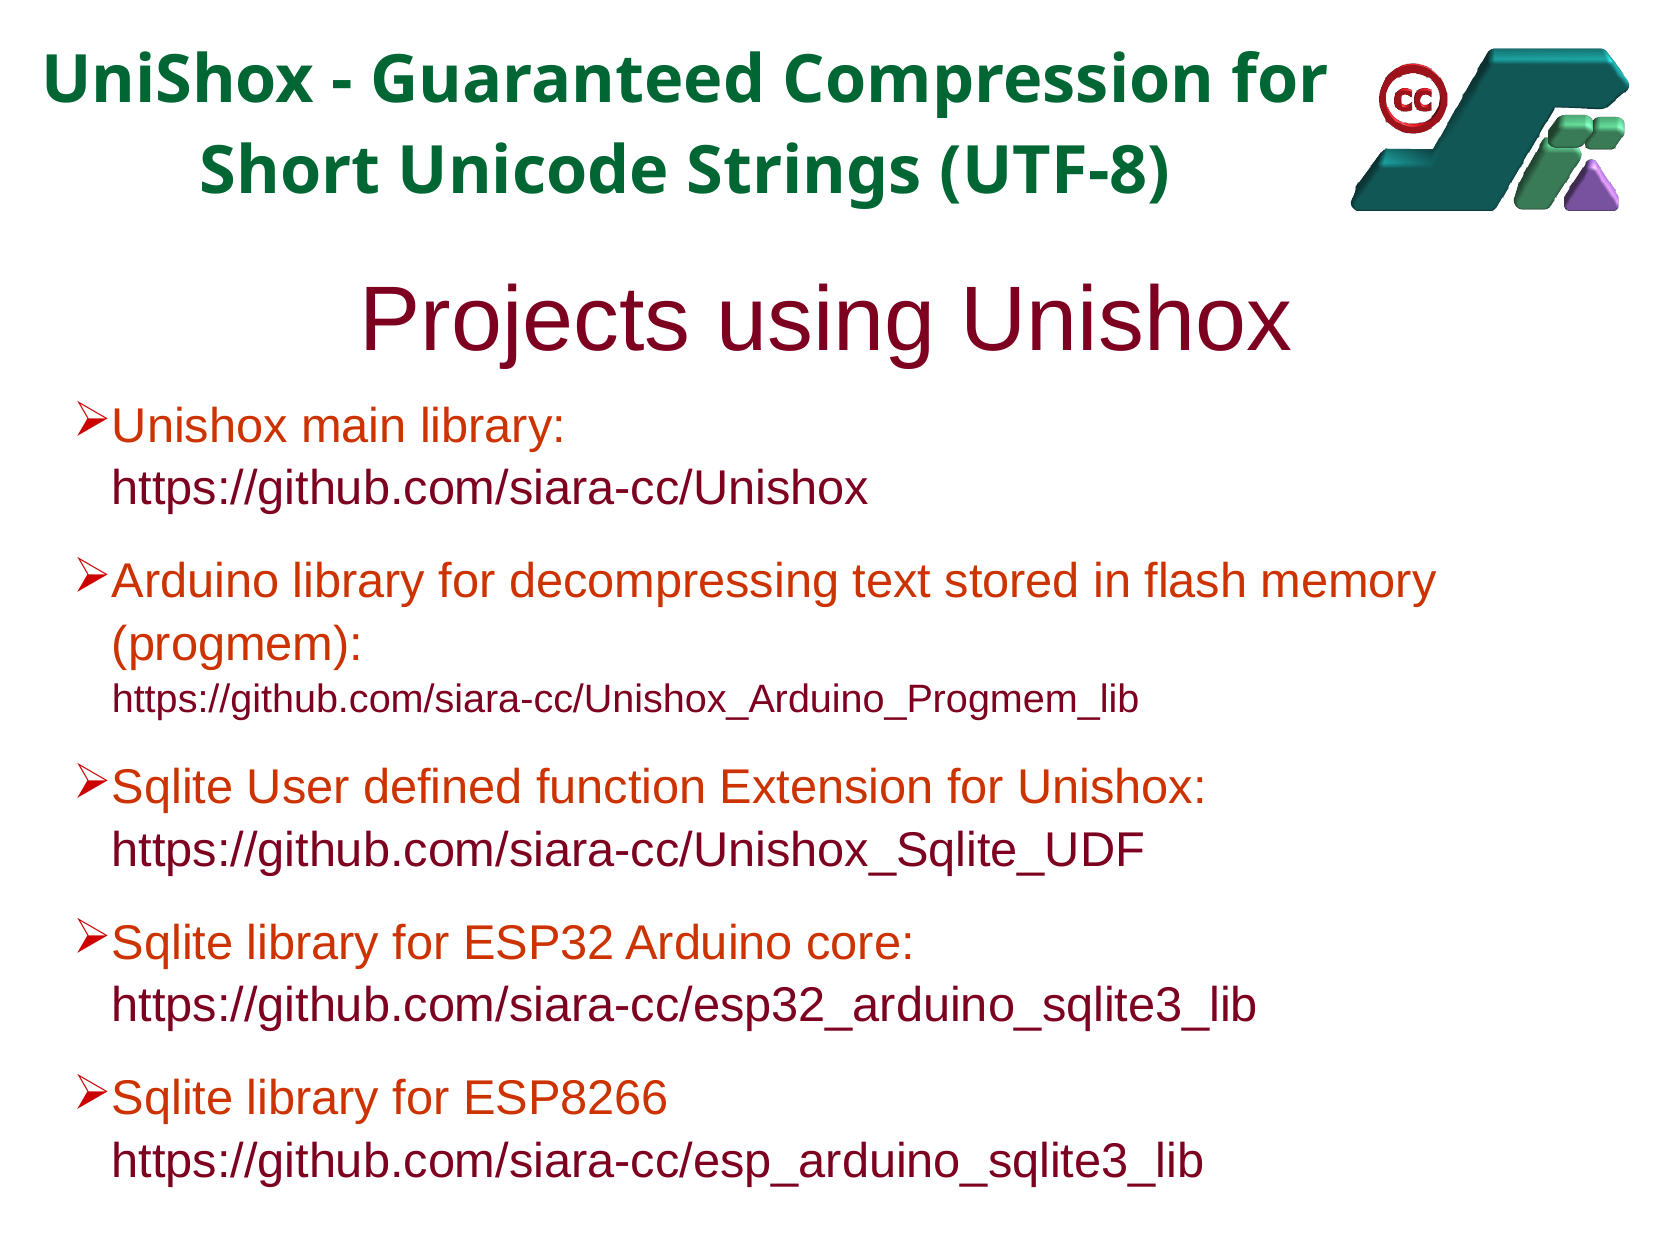

UniShox - Guaranteed Compression for Short Unicode Strings (UTF-8)
Projects using Unishox
# Unishox main library: https://github.com/siara-cc/Unishox
Arduino library for decompressing text stored in flash memory (progmem):
https://github.com/siara-cc/Unishox_Arduino_Progmem_lib
Sqlite User defined function Extension for Unishox:
https://github.com/siara-cc/Unishox_Sqlite_UDF
Sqlite library for ESP32 Arduino core:
https://github.com/siara-cc/esp32_arduino_sqlite3_lib
Sqlite library for ESP8266
https://github.com/siara-cc/esp_arduino_sqlite3_lib